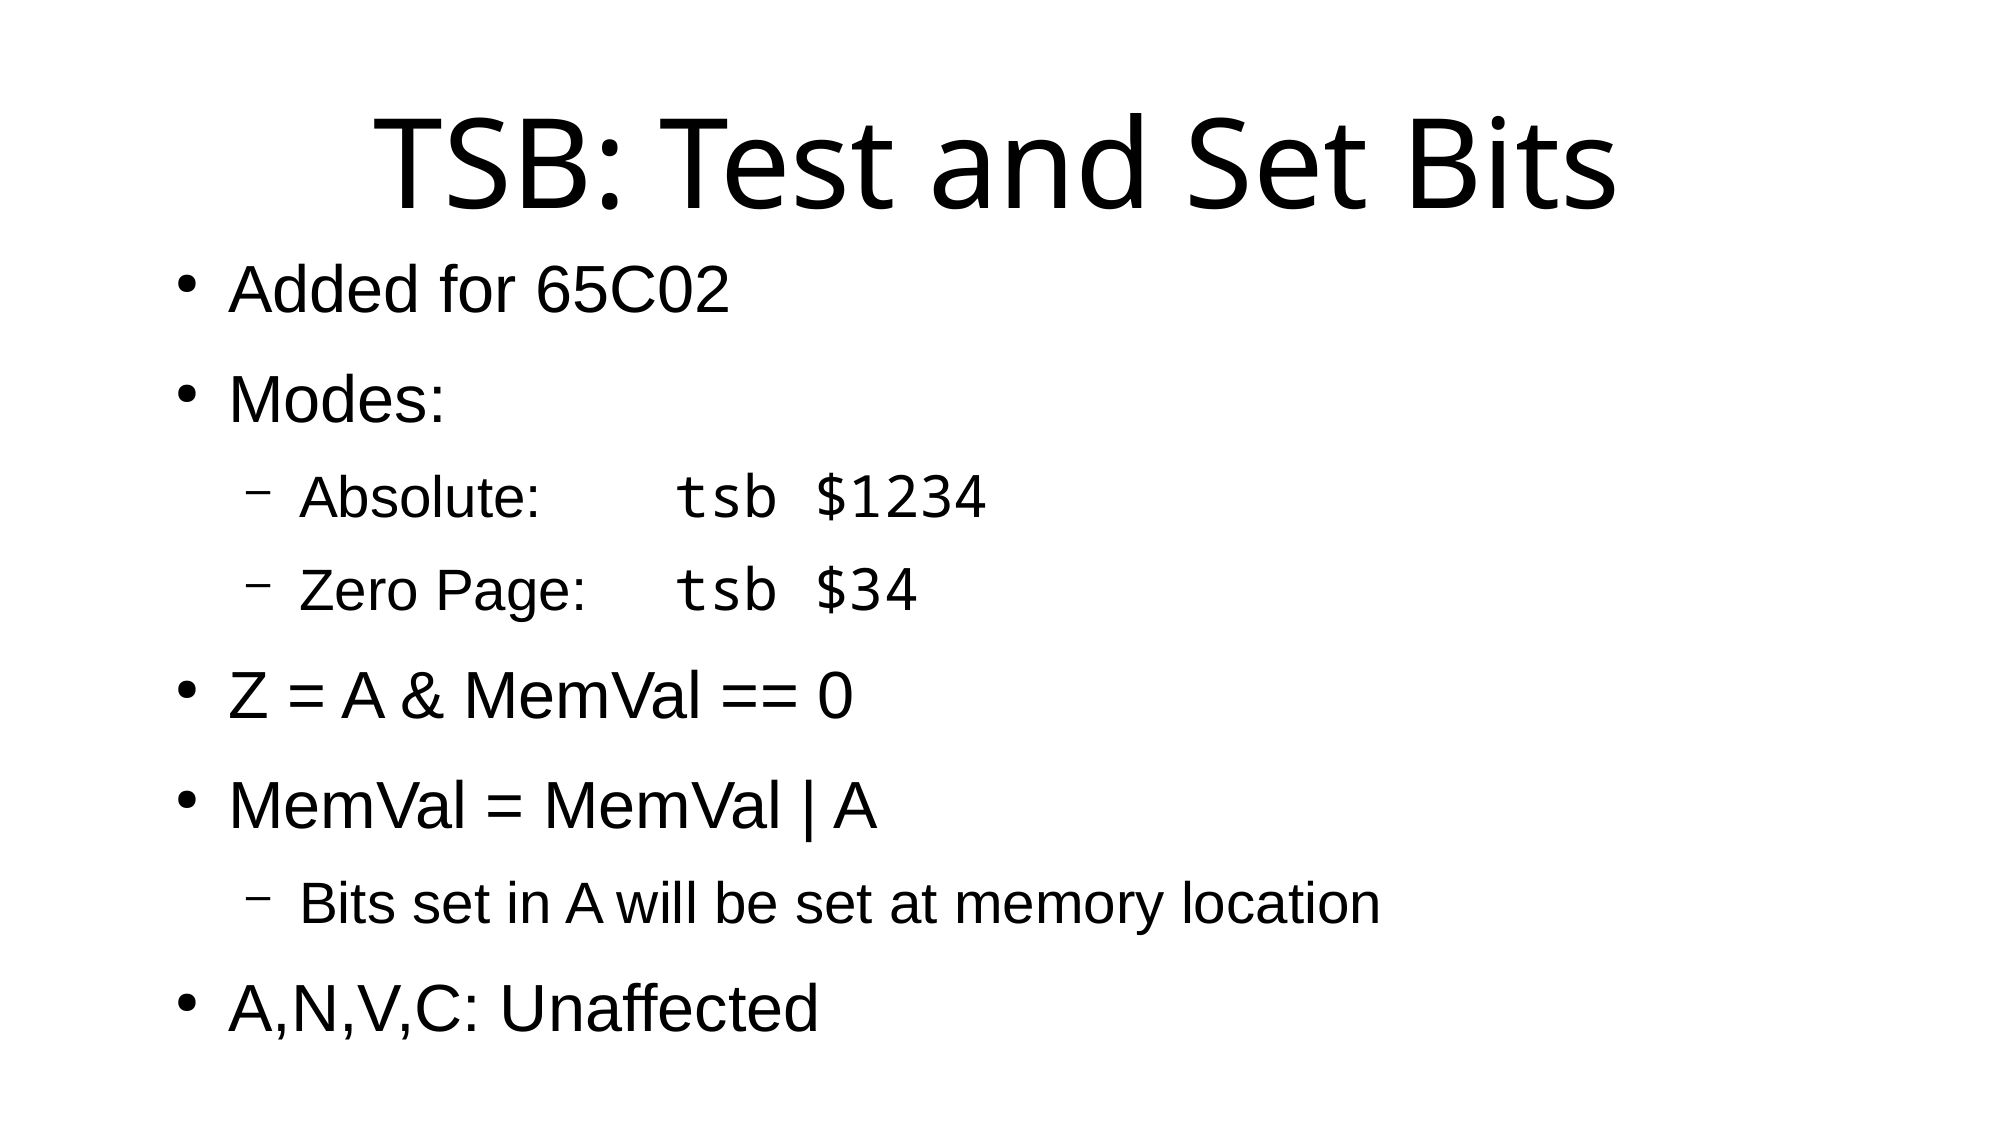

TSB: Test and Set Bits
# Added for 65C02
Modes:
Absolute:		tsb $1234
Zero Page:		tsb $34
Z = A & MemVal == 0
MemVal = MemVal | A
Bits set in A will be set at memory location
A,N,V,C: Unaffected